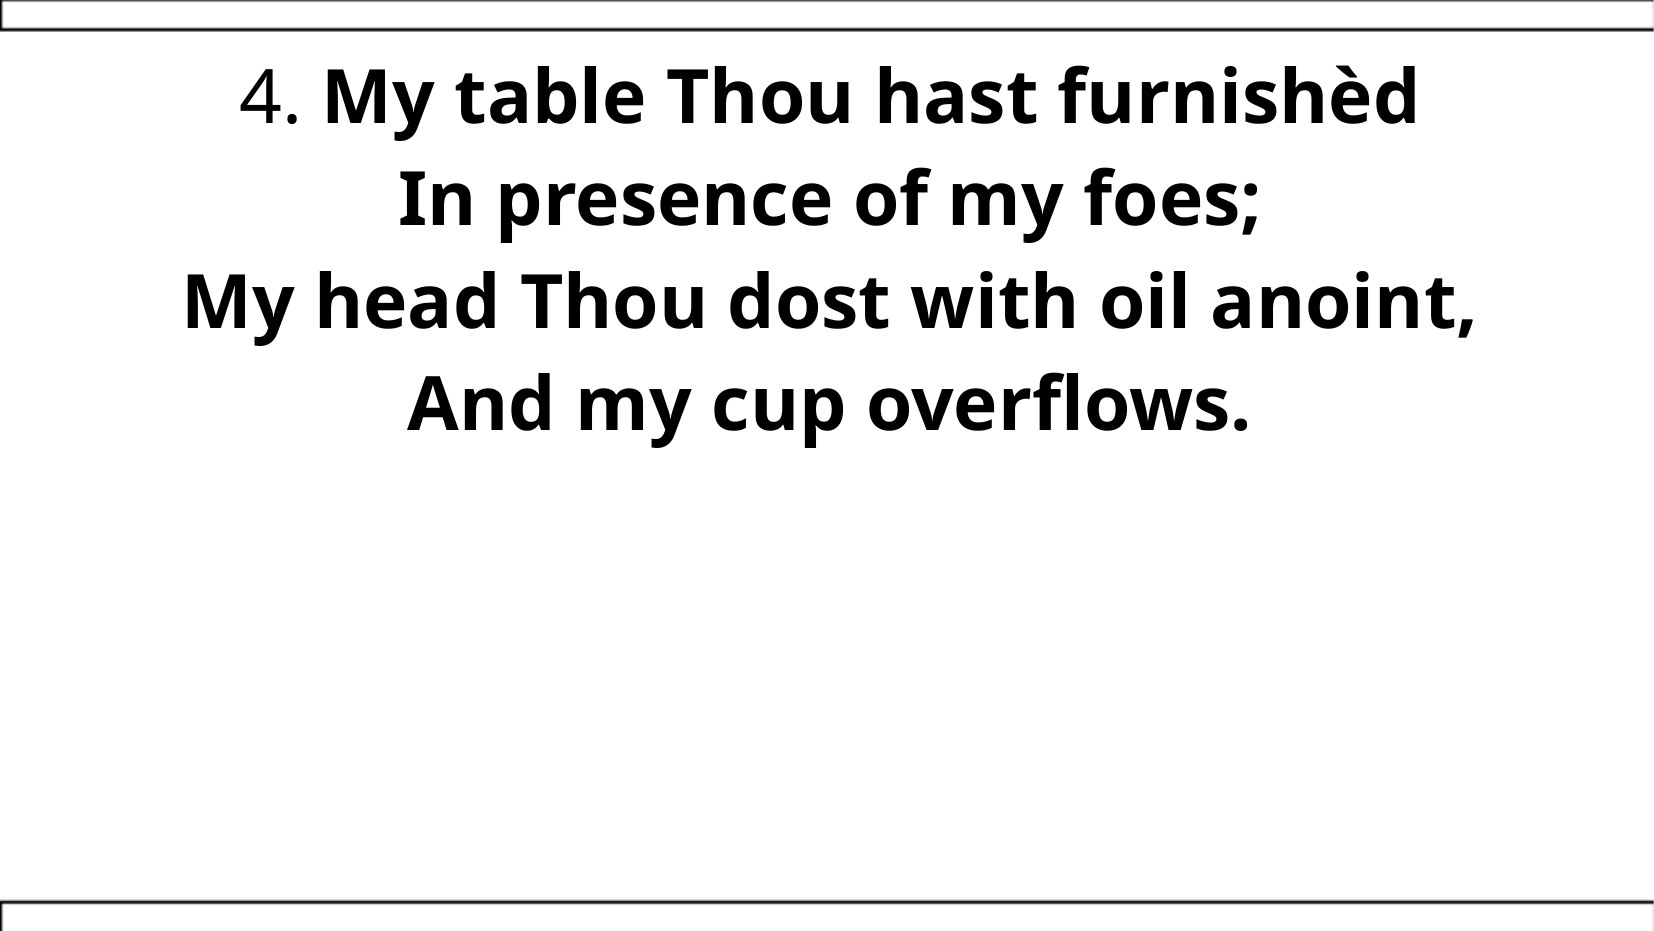

4. My table Thou hast furnishèd
In presence of my foes;
My head Thou dost with oil anoint,
And my cup overflows.